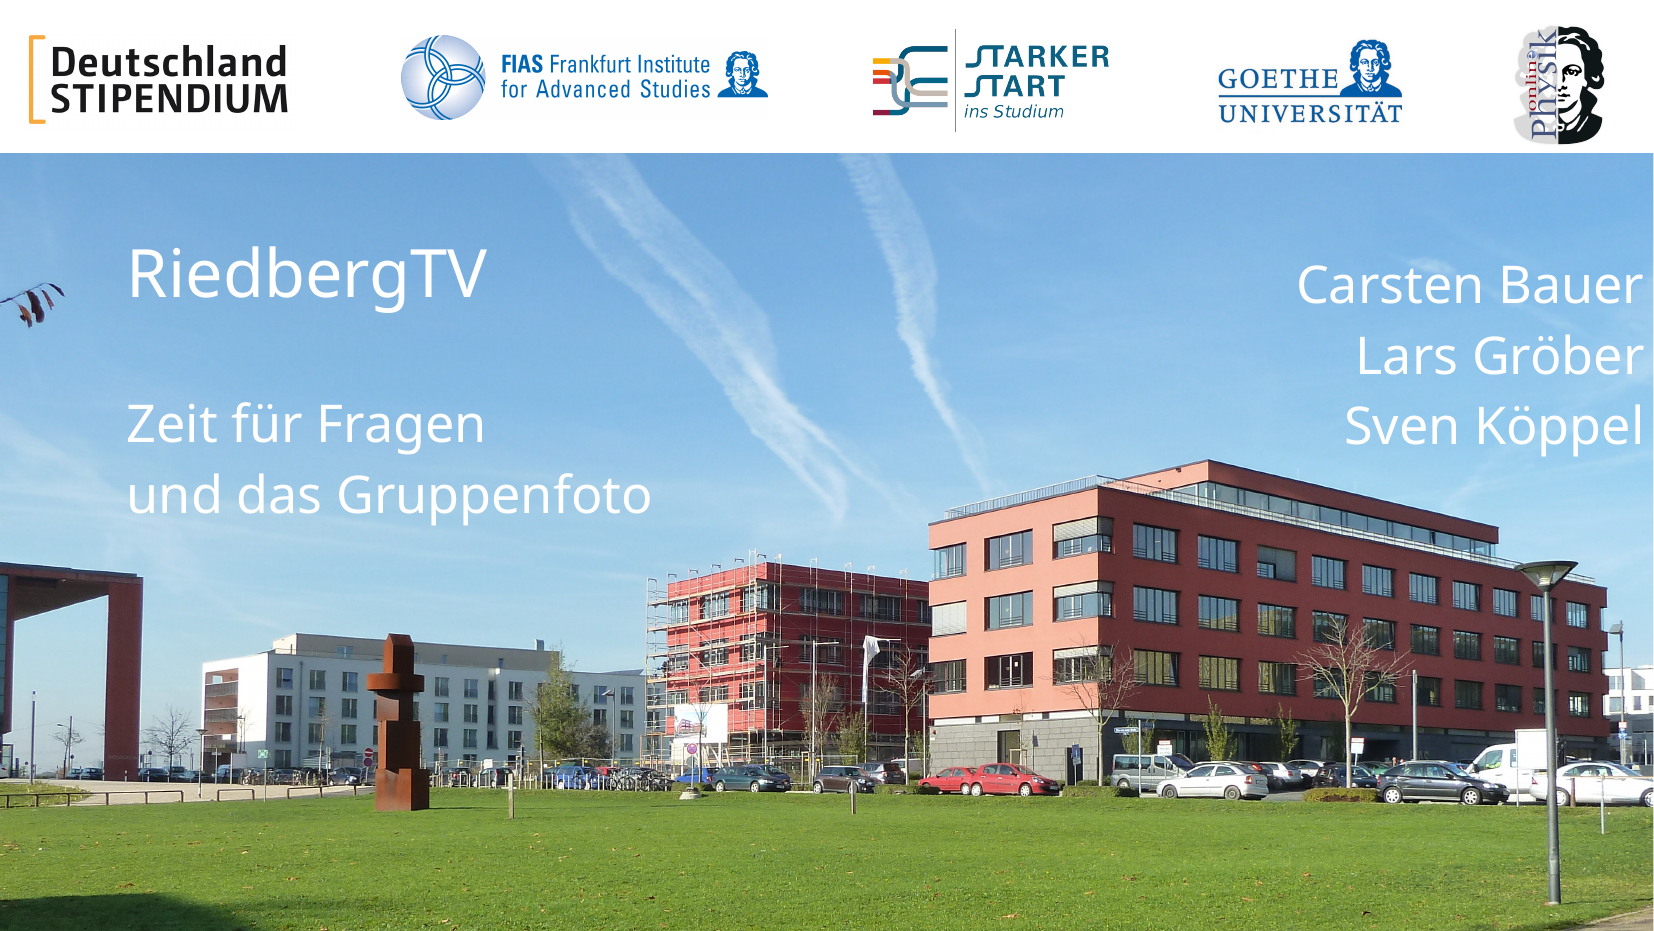

RiedbergTV
Zeit für Fragen
und das Gruppenfoto
Carsten Bauer
Lars Gröber
Sven Köppel
Auftakttreffen Stipendiatengruppe RiedbergTV • Di 15.12.2015 • Giersch-Science-Center